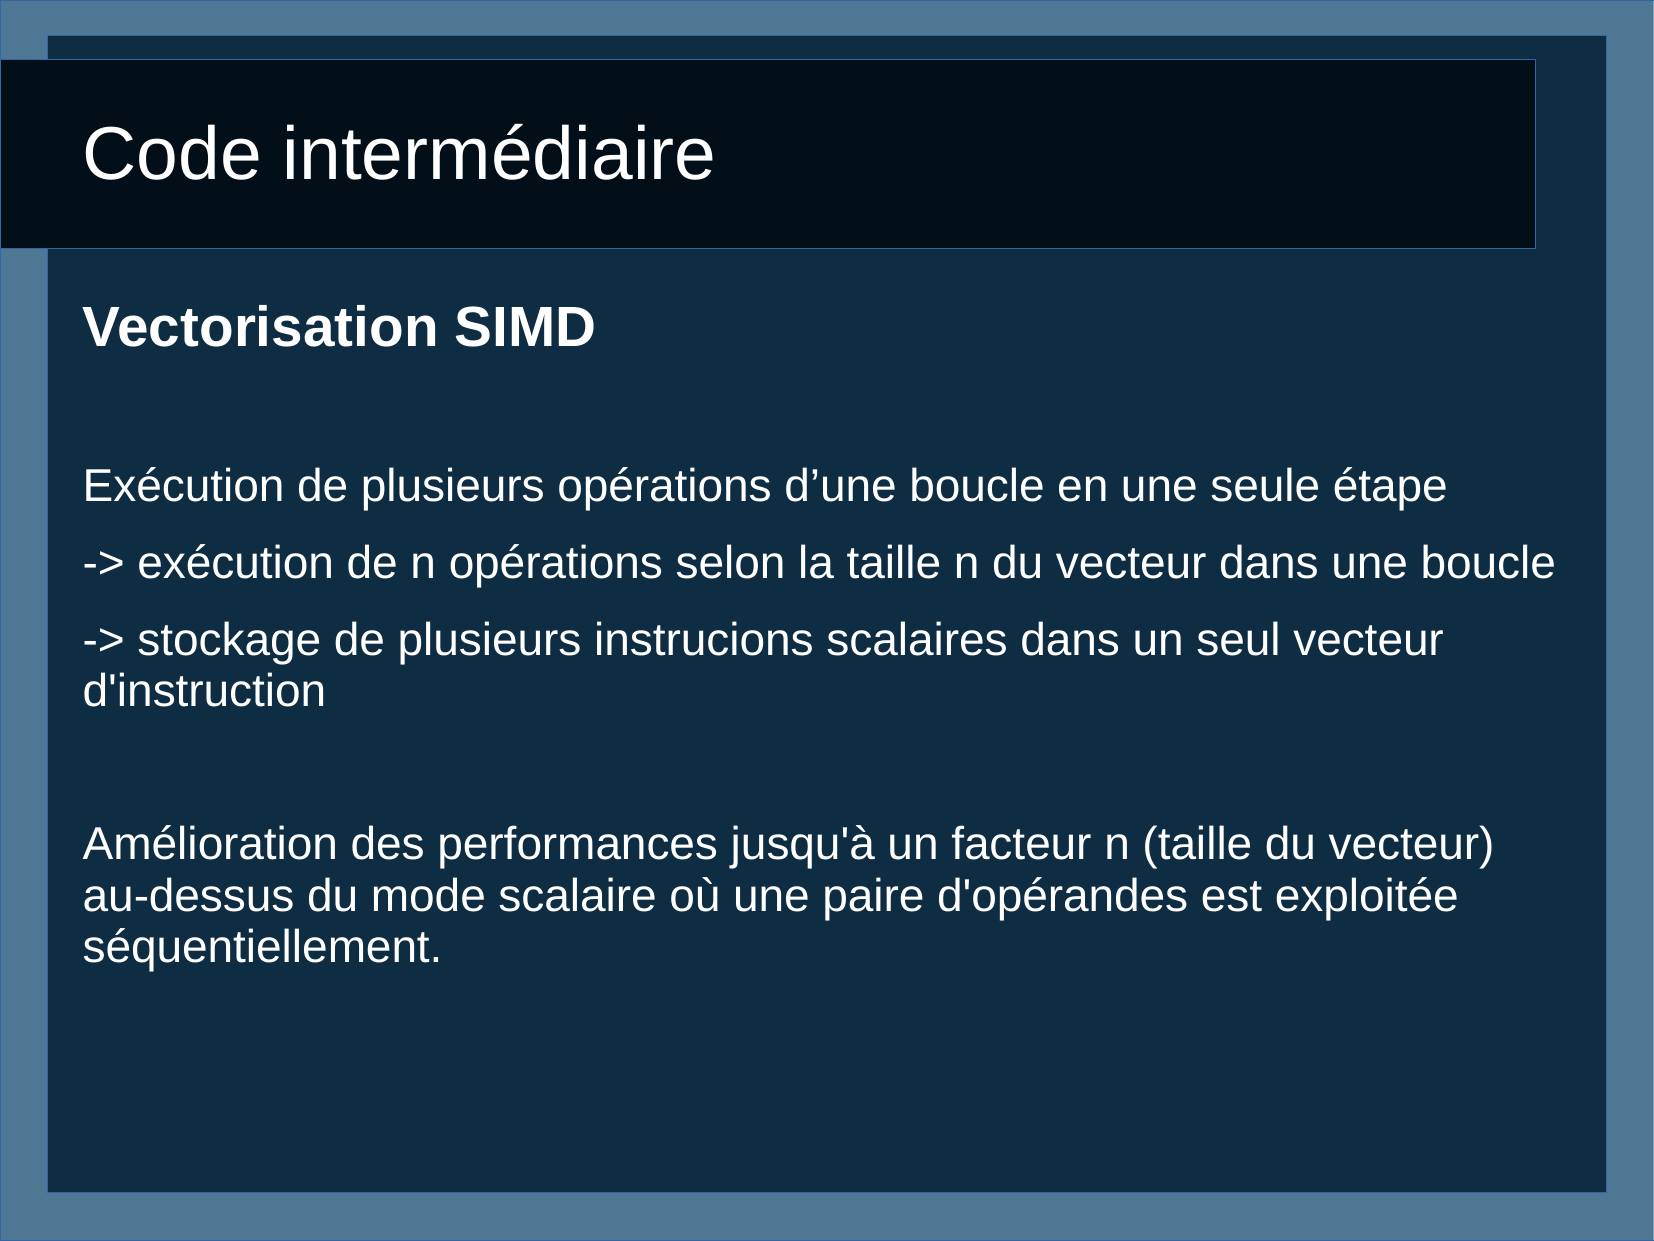

# Code intermédiaire
Vectorisation SIMD
Exécution de plusieurs opérations d’une boucle en une seule étape
-> exécution de n opérations selon la taille n du vecteur dans une boucle
-> stockage de plusieurs instrucions scalaires dans un seul vecteur d'instruction
Amélioration des performances jusqu'à un facteur n (taille du vecteur) au-dessus du mode scalaire où une paire d'opérandes est exploitée séquentiellement.